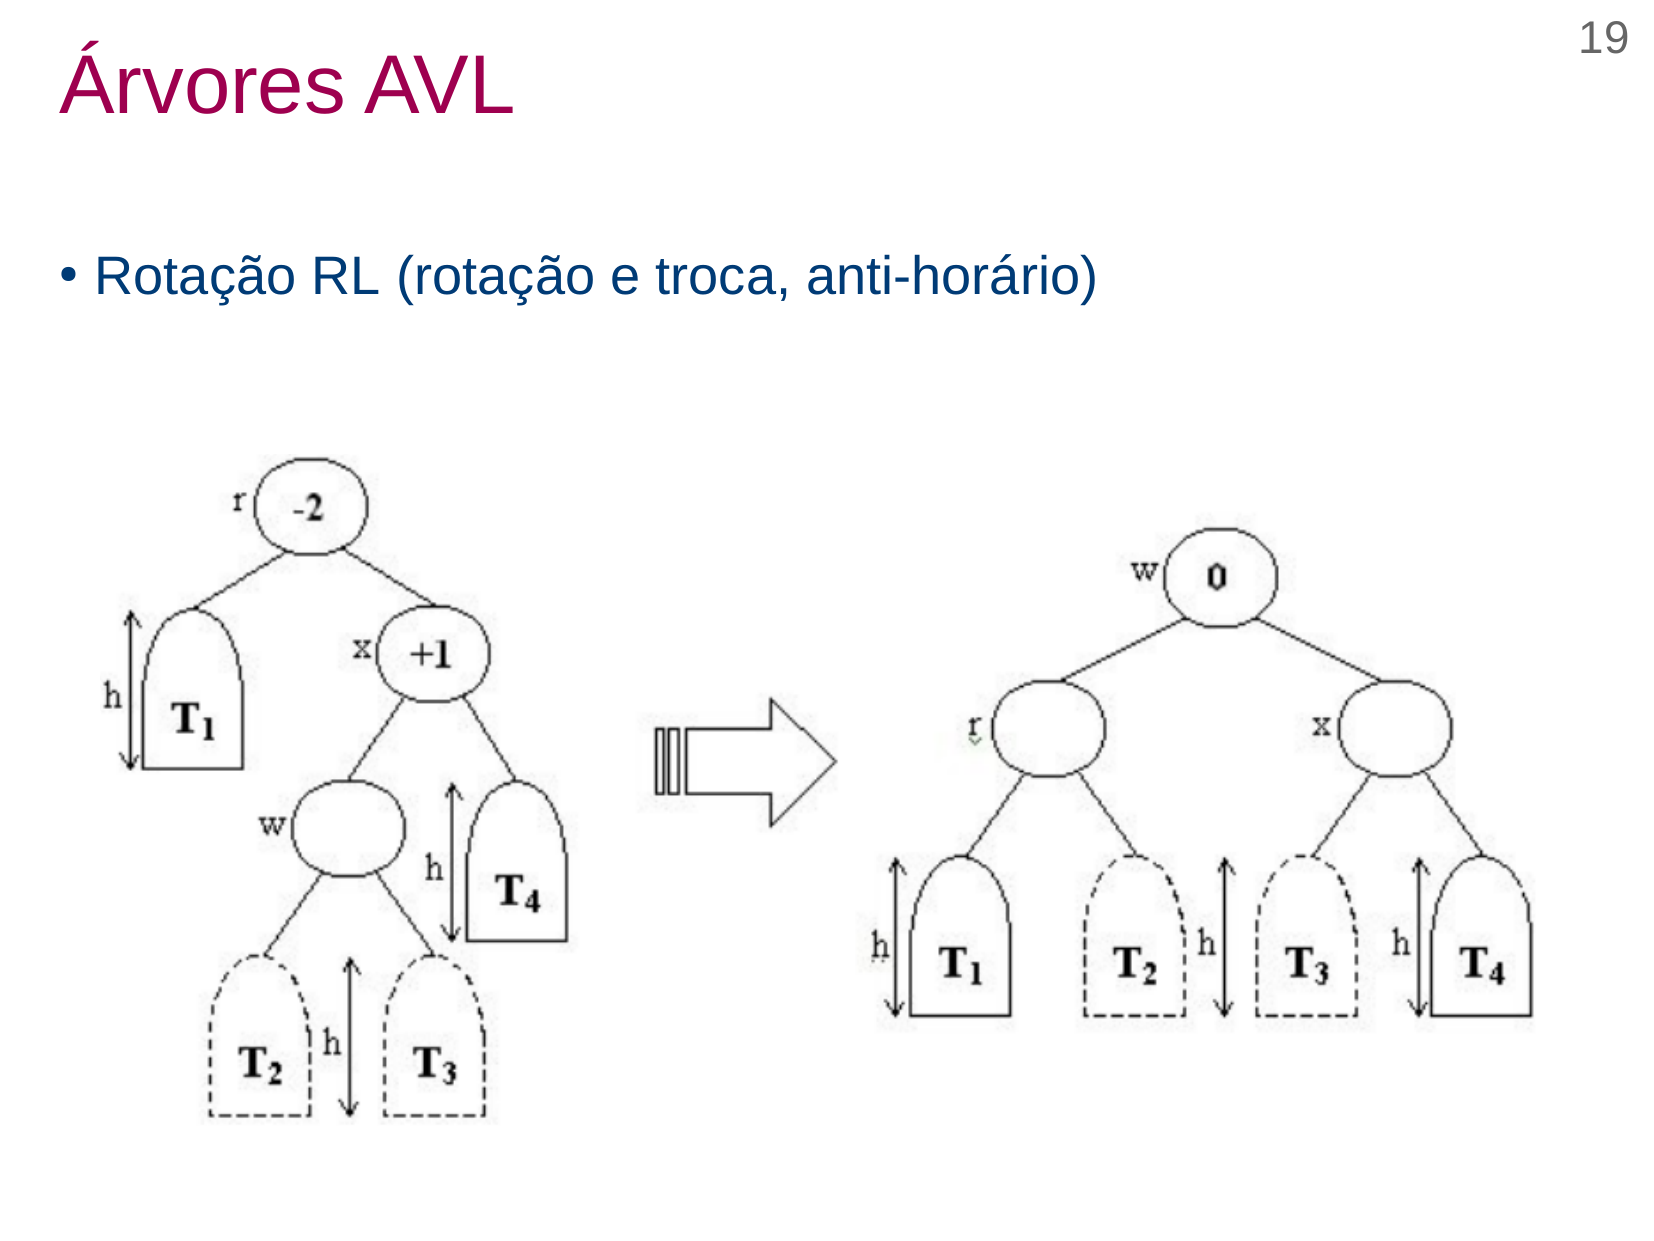

19
# Árvores AVL
Rotação RL (rotação e troca, anti-horário)